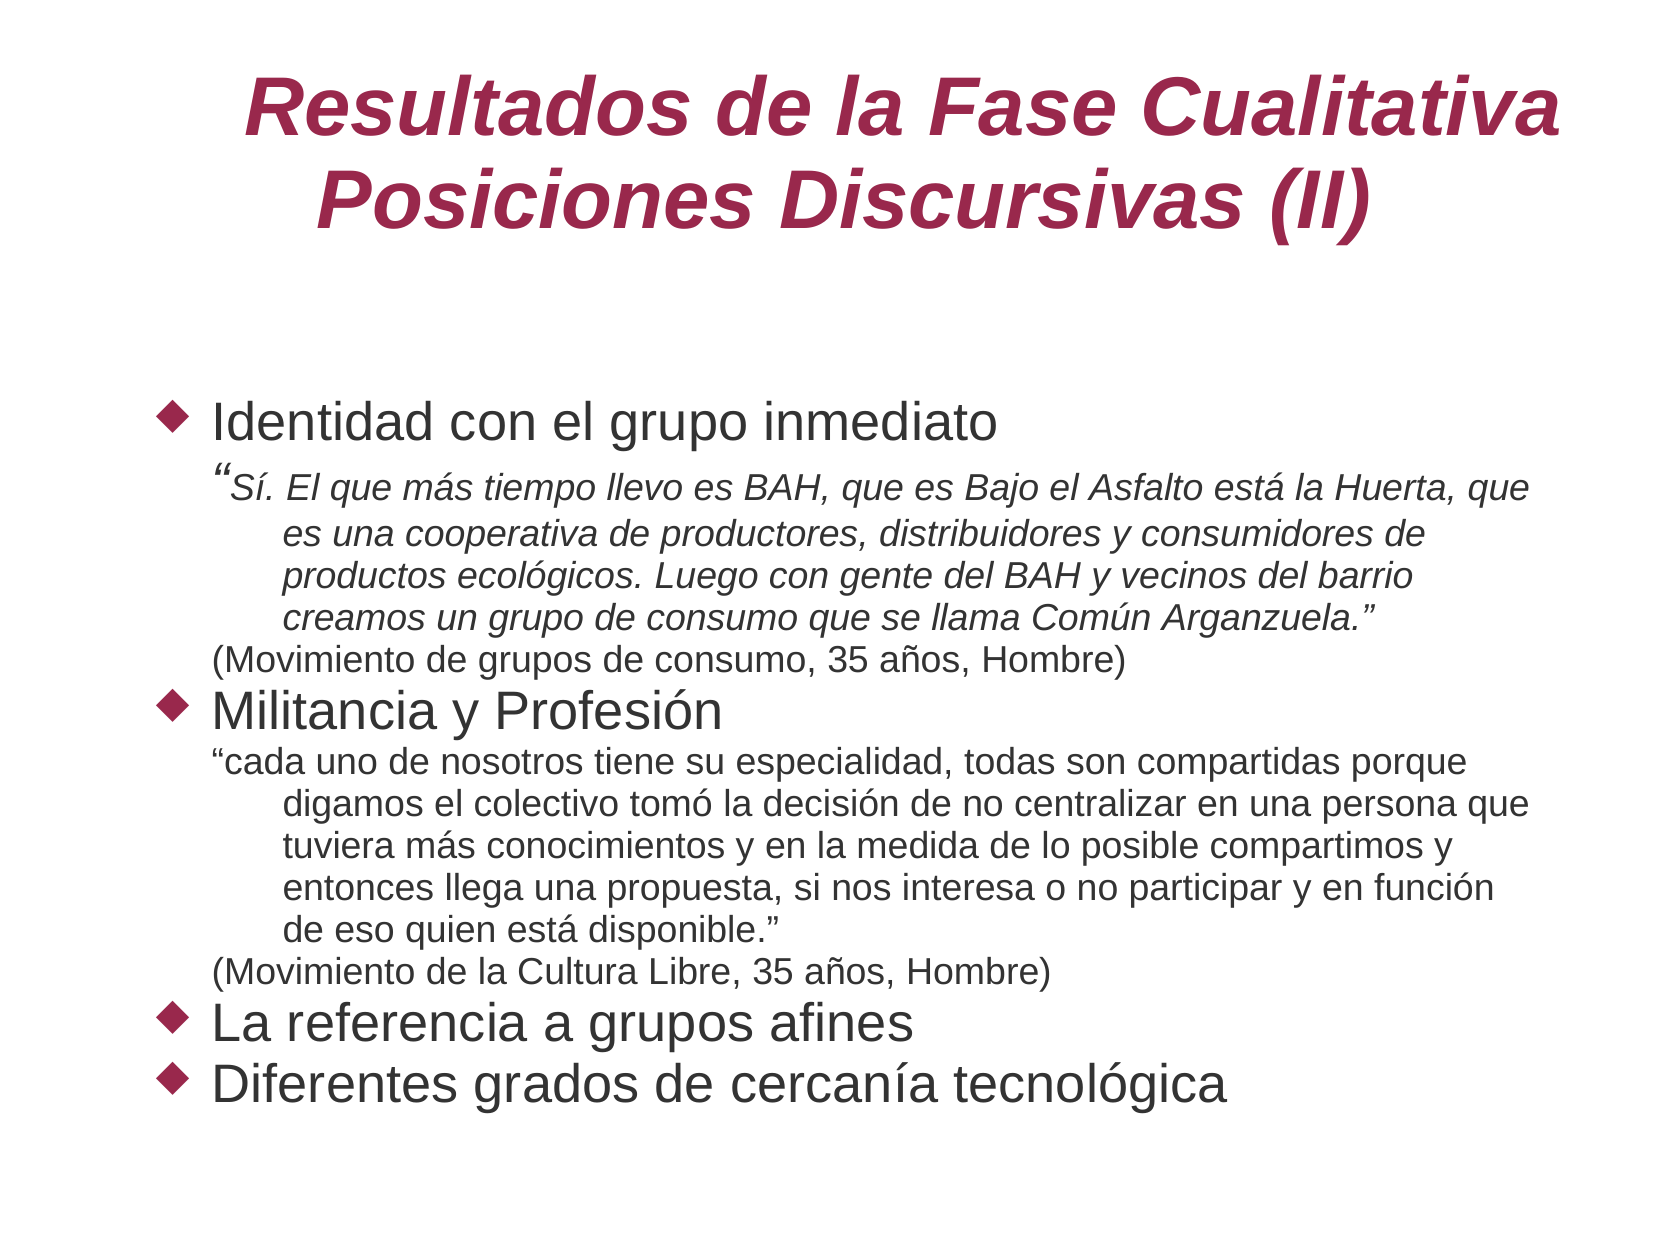

# Resultados de la Fase Cualitativa Posiciones Discursivas (II)
Identidad con el grupo inmediato
“Sí. El que más tiempo llevo es BAH, que es Bajo el Asfalto está la Huerta, que es una cooperativa de productores, distribuidores y consumidores de productos ecológicos. Luego con gente del BAH y vecinos del barrio creamos un grupo de consumo que se llama Común Arganzuela.”
(Movimiento de grupos de consumo, 35 años, Hombre)
Militancia y Profesión
“cada uno de nosotros tiene su especialidad, todas son compartidas porque digamos el colectivo tomó la decisión de no centralizar en una persona que tuviera más conocimientos y en la medida de lo posible compartimos y entonces llega una propuesta, si nos interesa o no participar y en función de eso quien está disponible.”
(Movimiento de la Cultura Libre, 35 años, Hombre)
La referencia a grupos afines
Diferentes grados de cercanía tecnológica